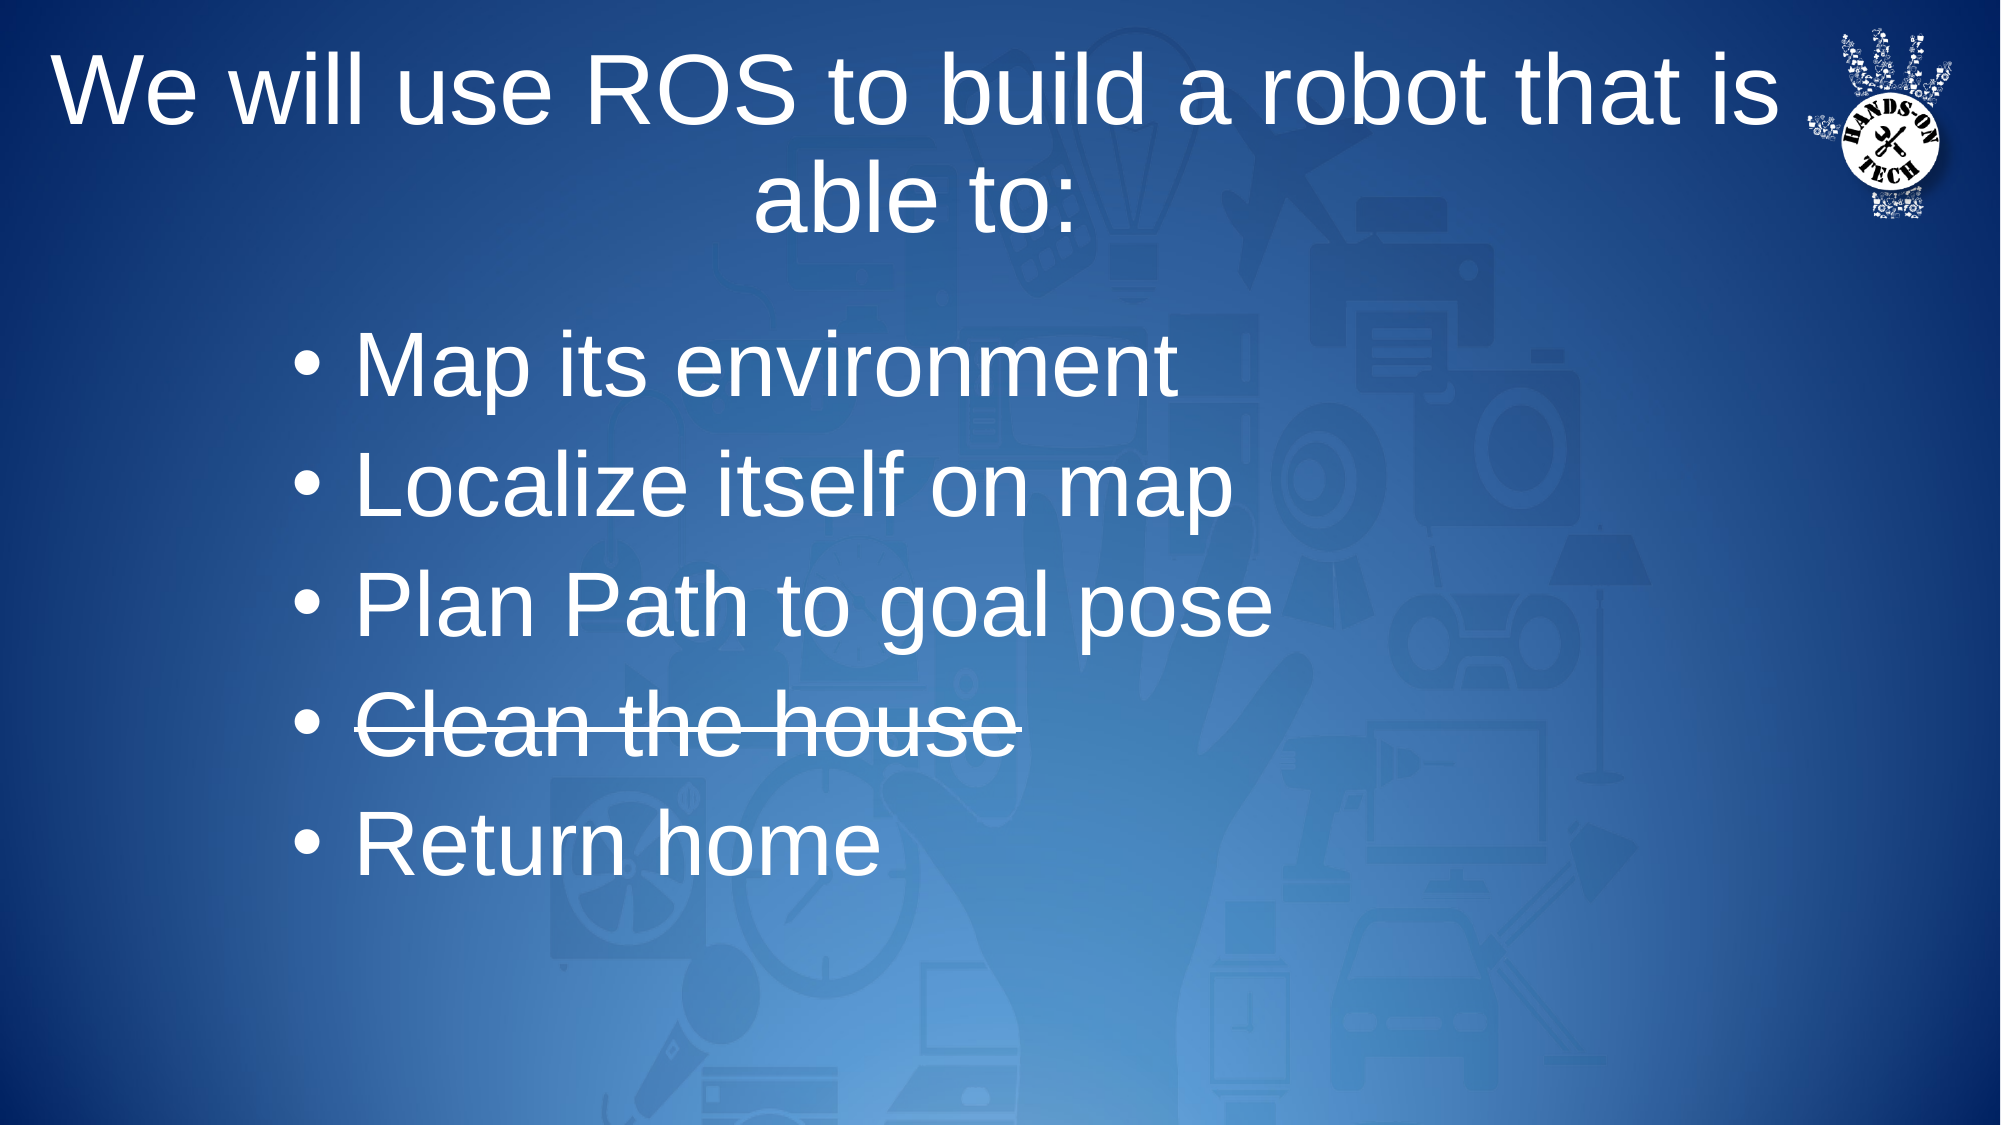

We will use ROS to build a robot that is able to:
 Map its environment
 Localize itself on map
 Plan Path to goal pose
 Clean the house
 Return home